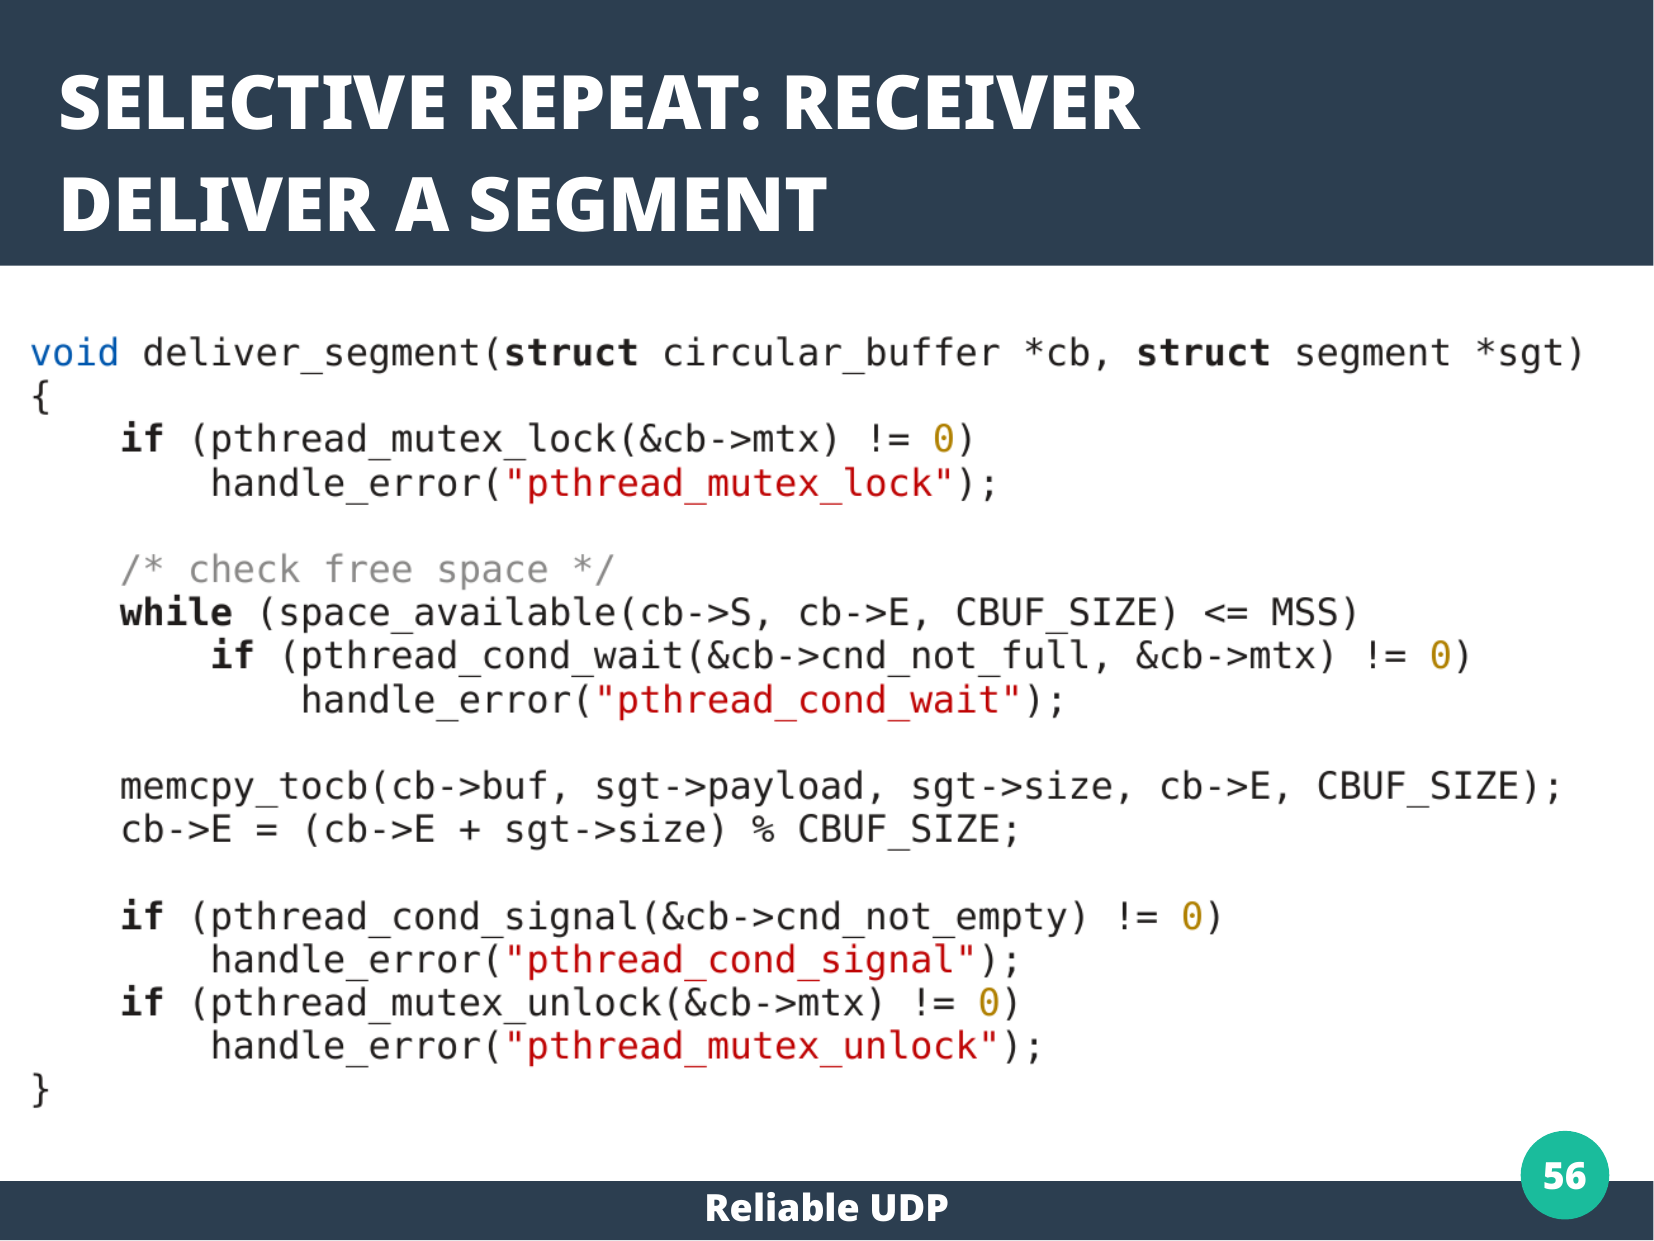

# SELECTIVE REPEAT: RECEIVER DELIVER A SEGMENT
56
Reliable UDP